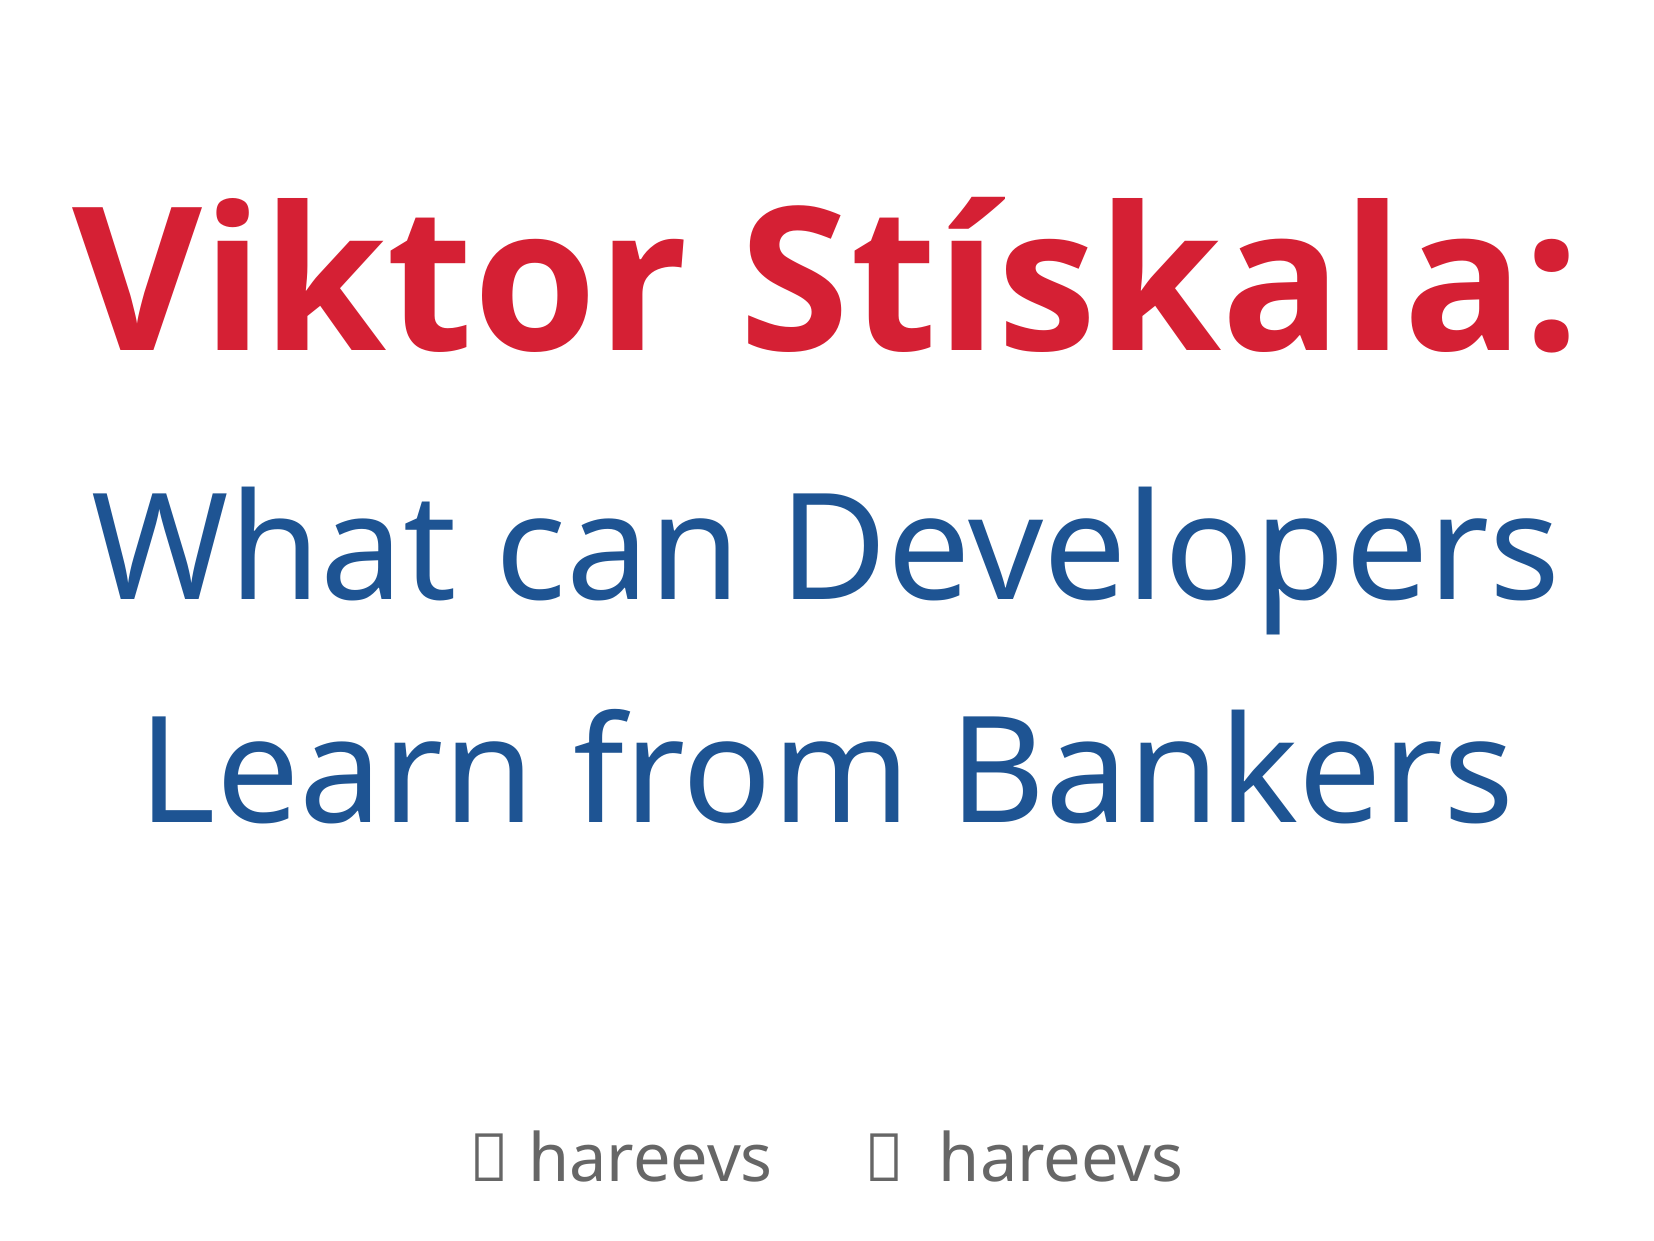

Viktor Stískala:
# What can Developers
Learn from Bankers
 hareevs  hareevs